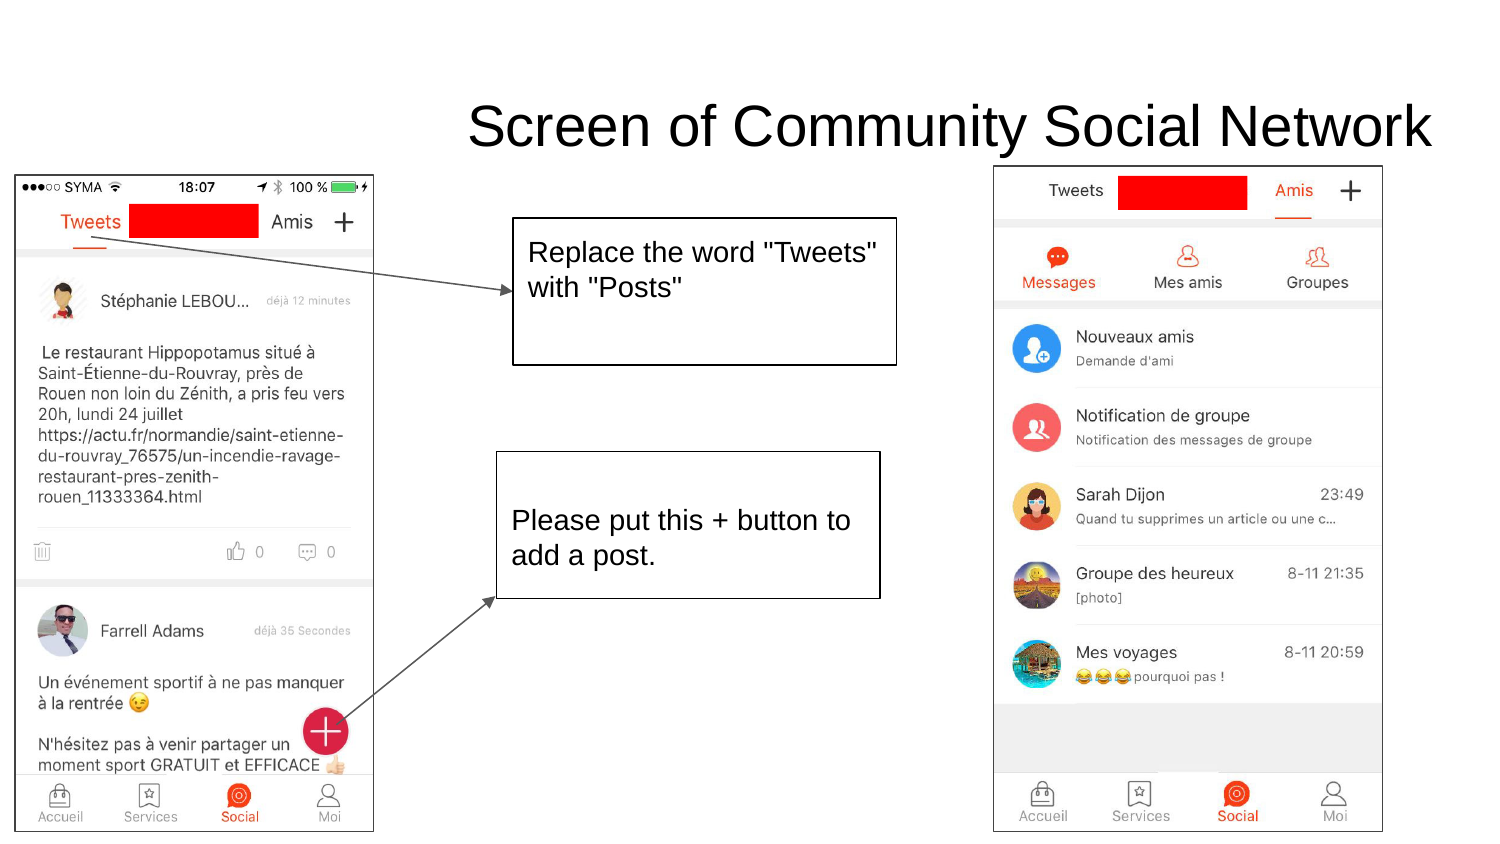

# Screen of Community Social Network
Replace the word "Tweets" with "Posts"
Please put this + button to add a post.